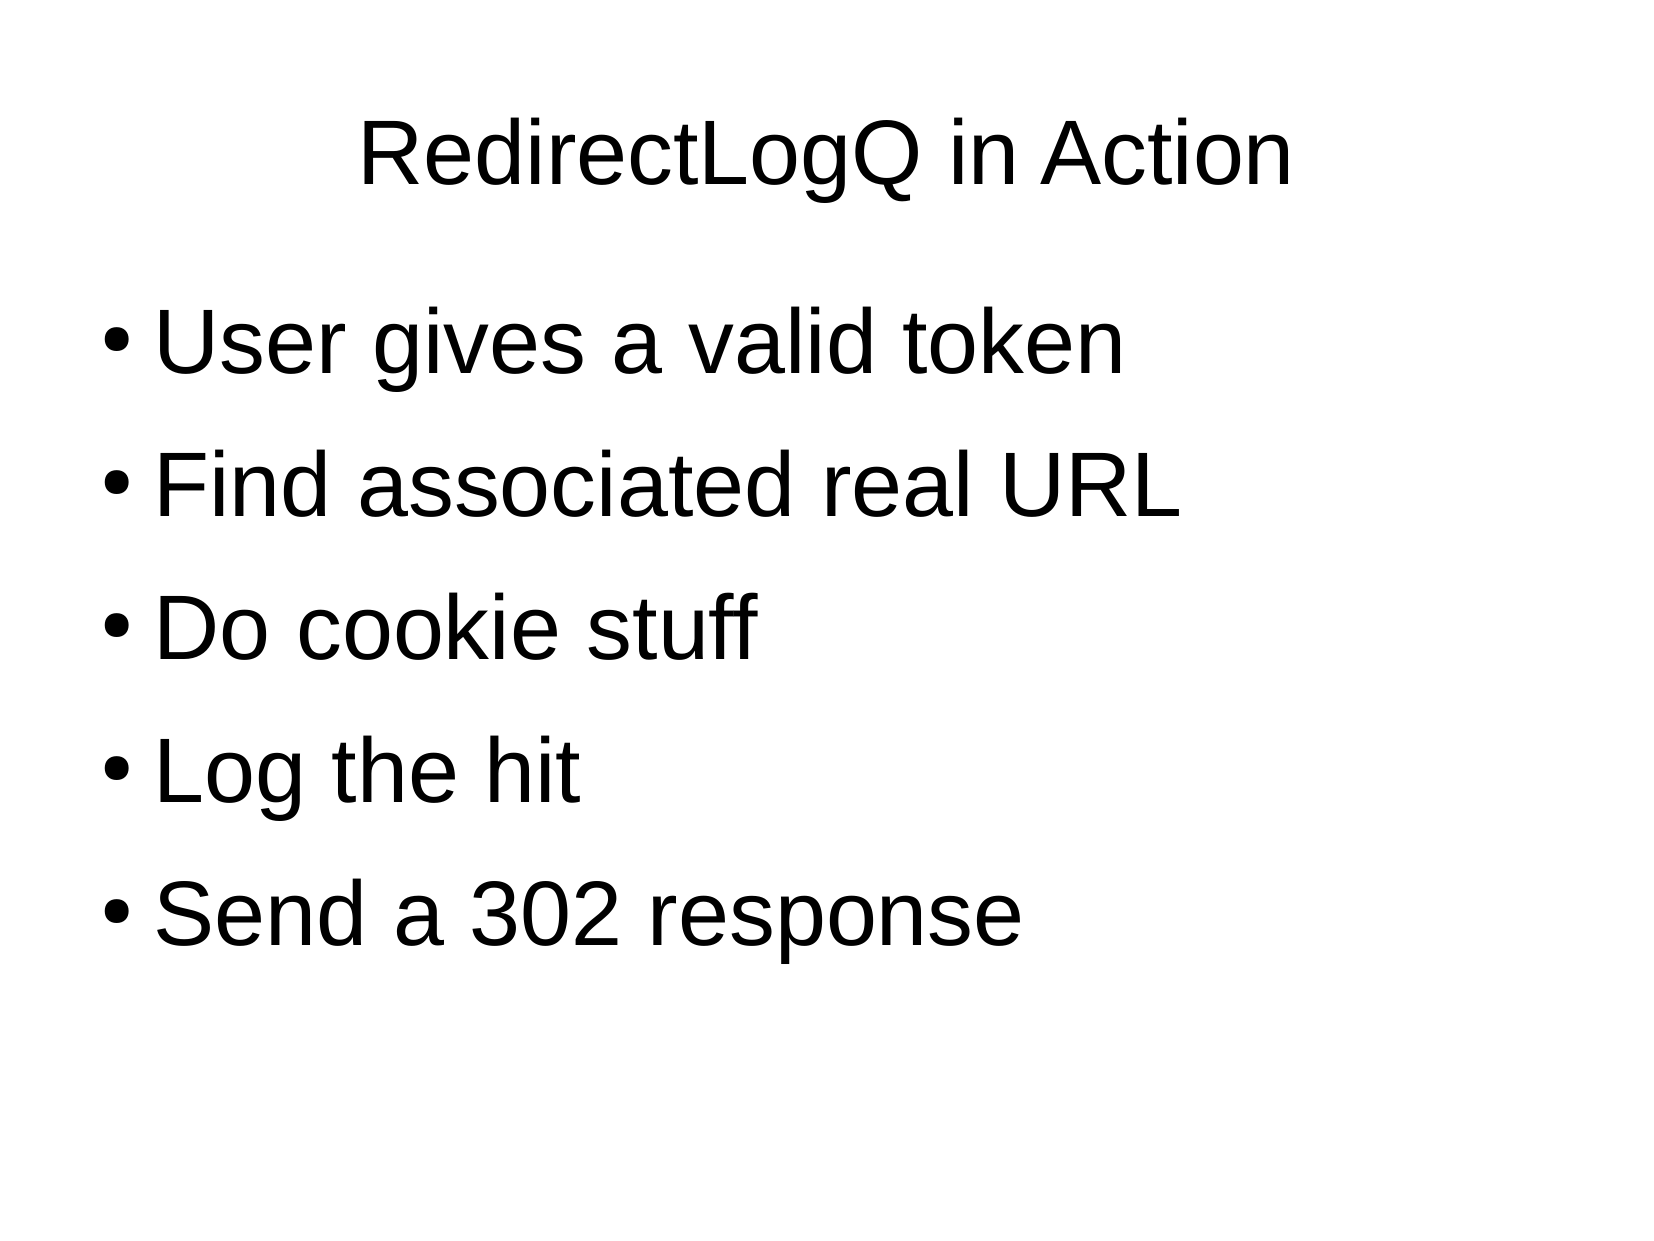

# RedirectLogQ in Action
User gives a valid token
Find associated real URL
Do cookie stuff
Log the hit
Send a 302 response